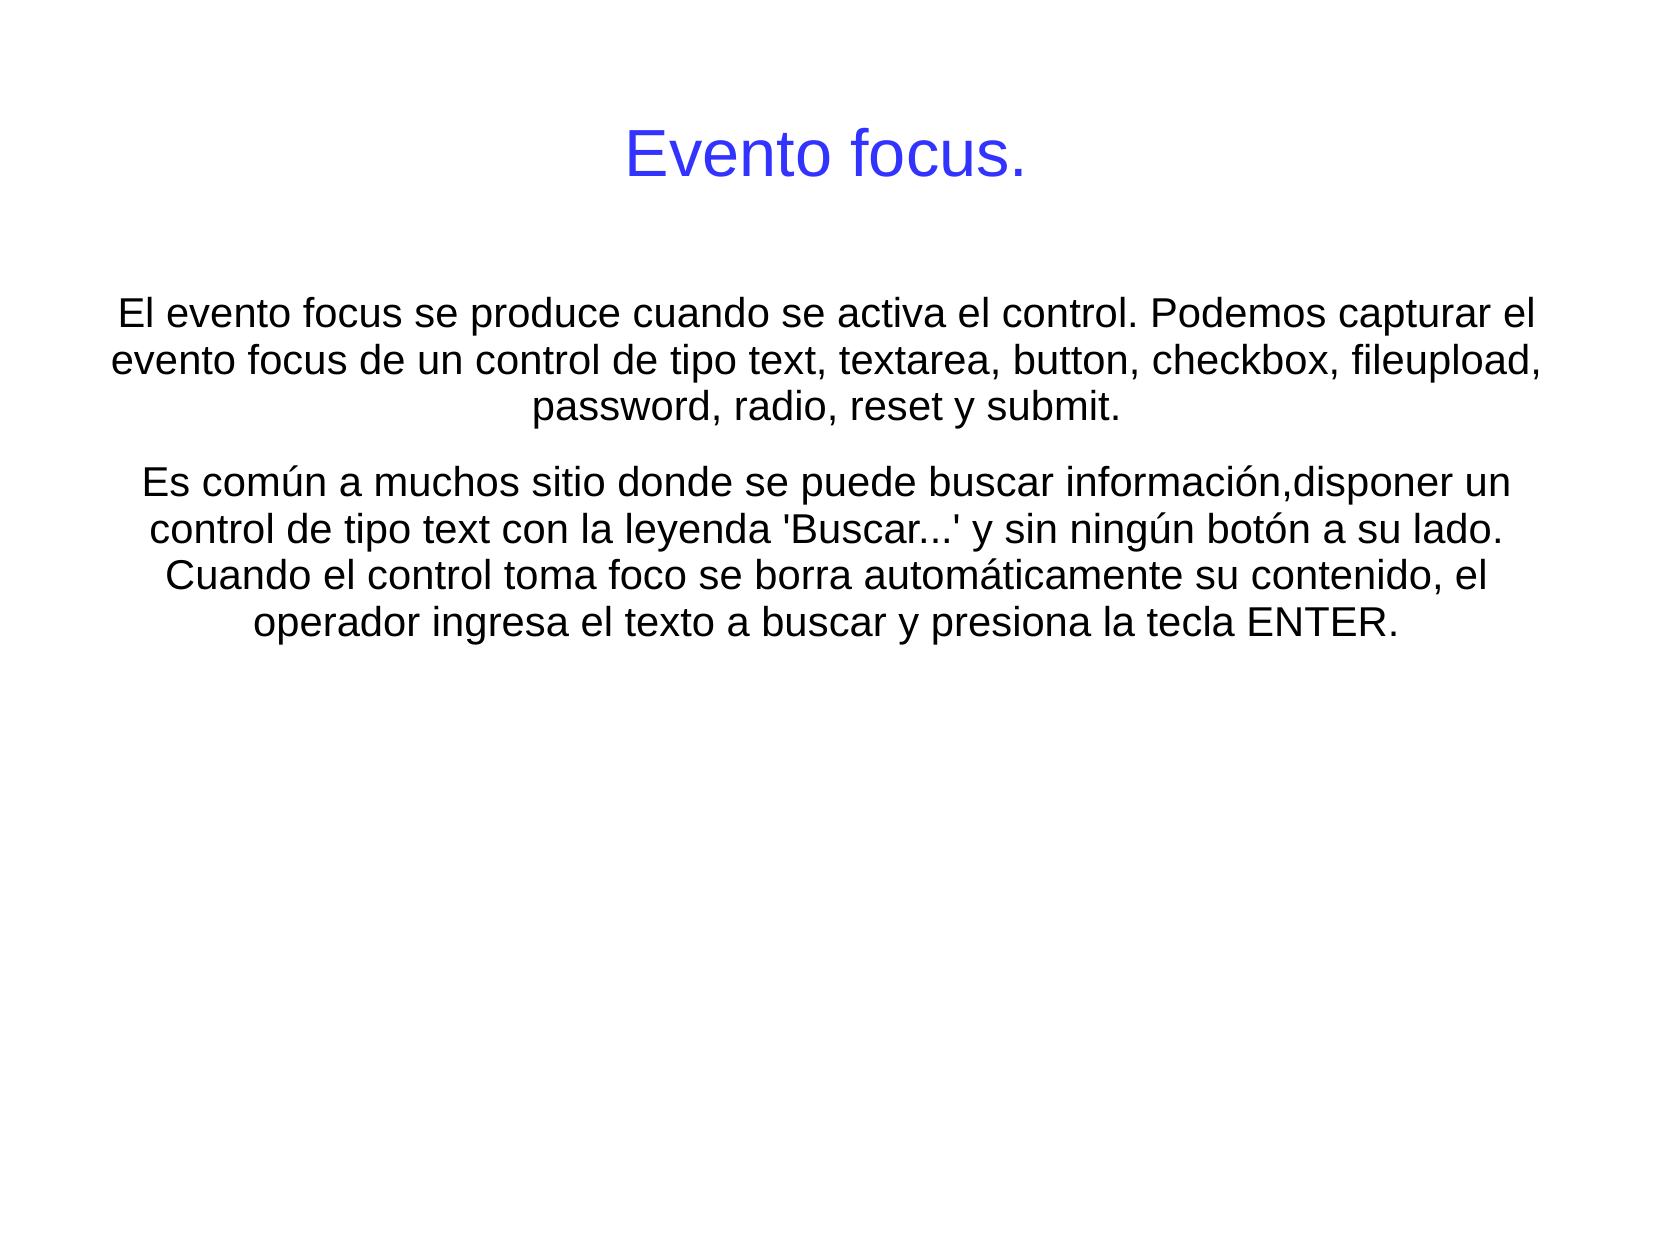

# Evento focus.
El evento focus se produce cuando se activa el control. Podemos capturar el evento focus de un control de tipo text, textarea, button, checkbox, fileupload, password, radio, reset y submit.
Es común a muchos sitio donde se puede buscar información,disponer un control de tipo text con la leyenda 'Buscar...' y sin ningún botón a su lado. Cuando el control toma foco se borra automáticamente su contenido, el operador ingresa el texto a buscar y presiona la tecla ENTER.